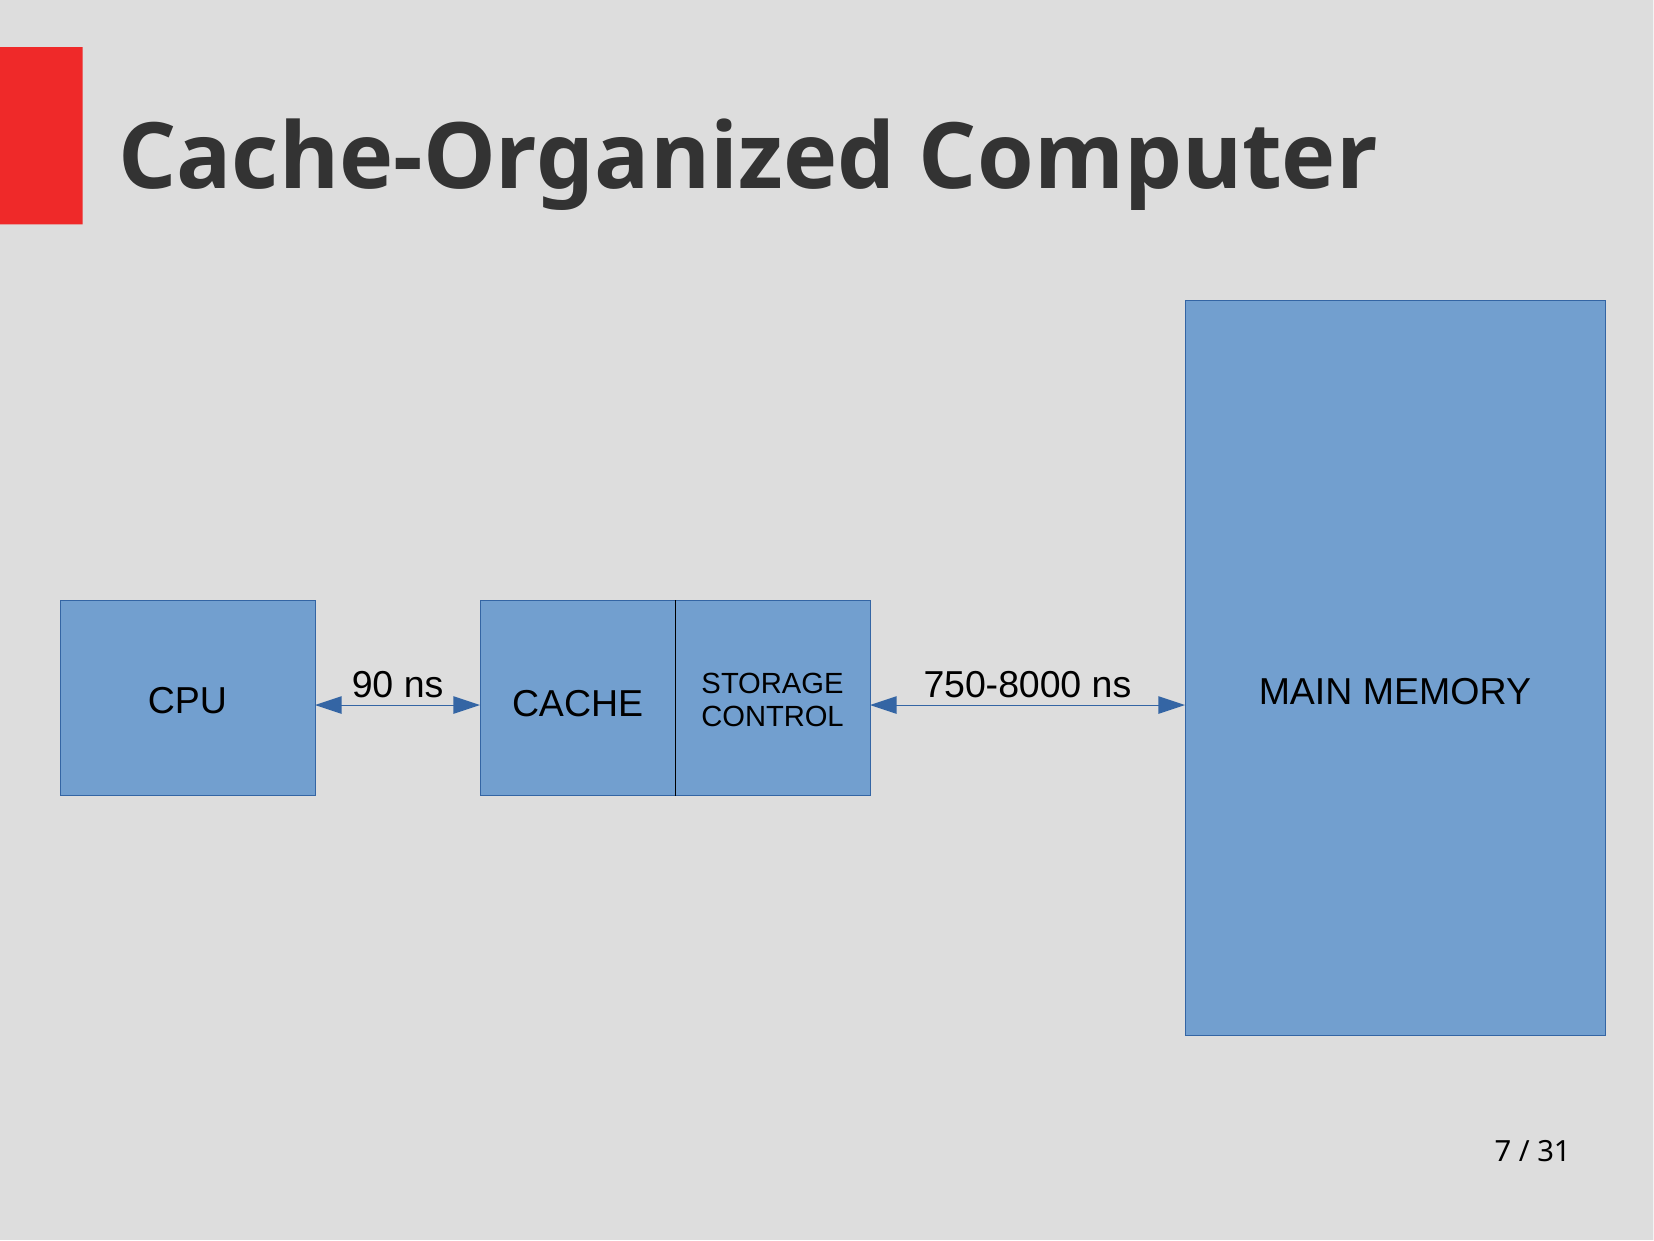

# Cache-Organized Computer
STORAGE CONTROL
MAIN MEMORY
CPU
CACHE
90 ns
750-8000 ns
7